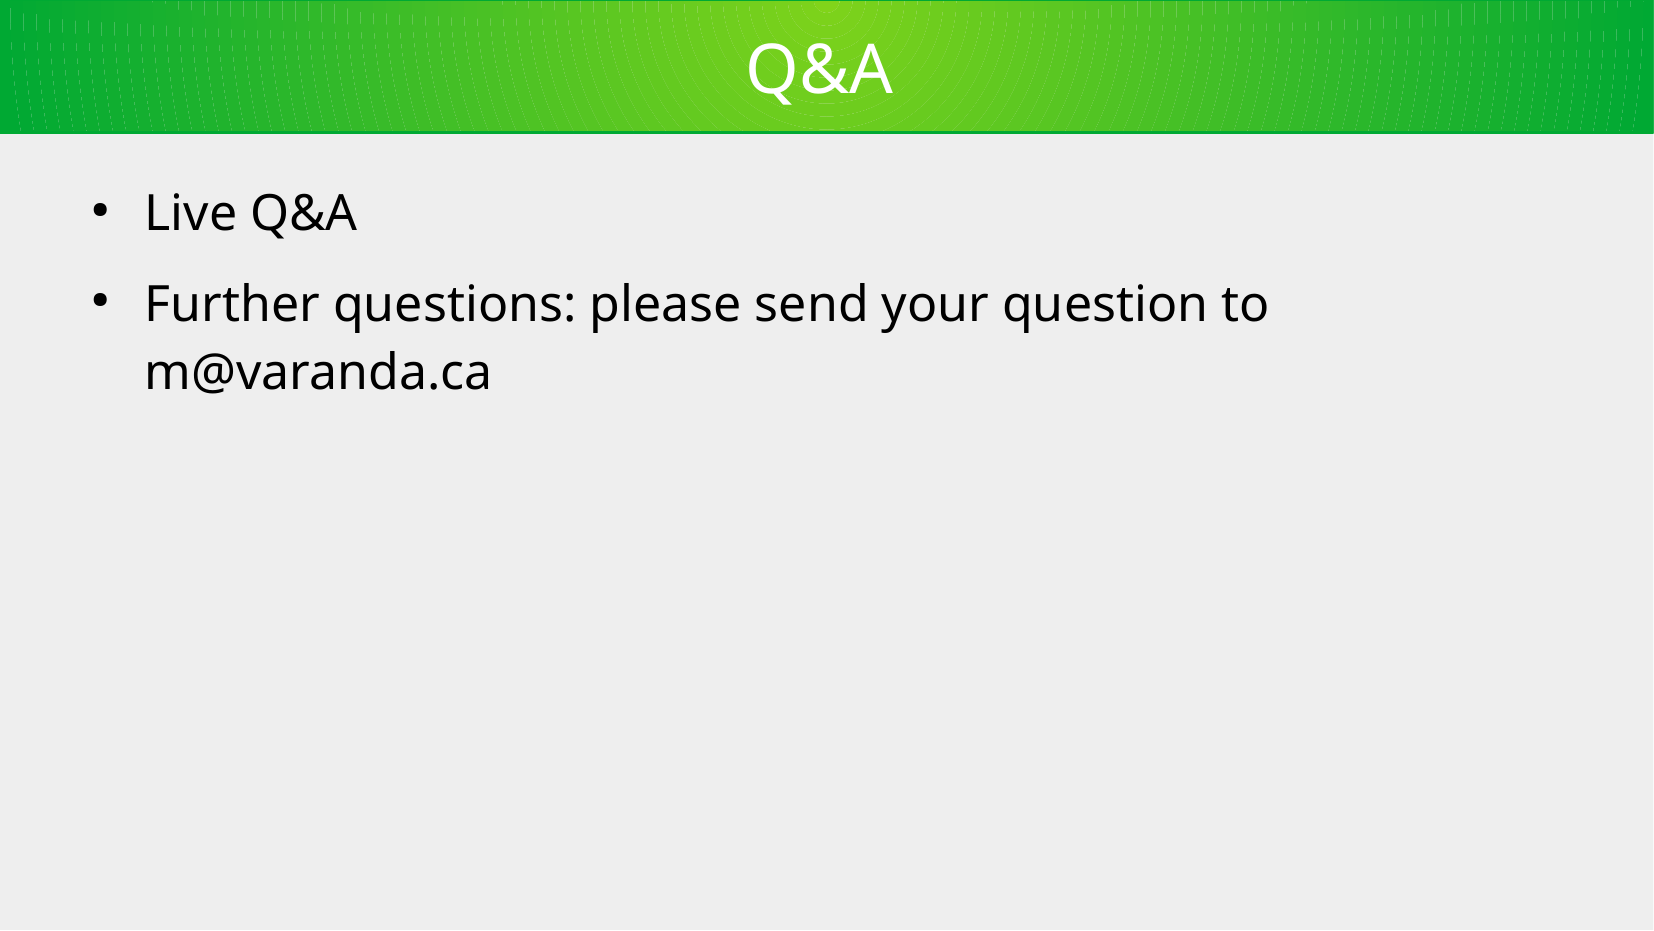

# Q&A
Live Q&A
Further questions: please send your question to m@varanda.ca